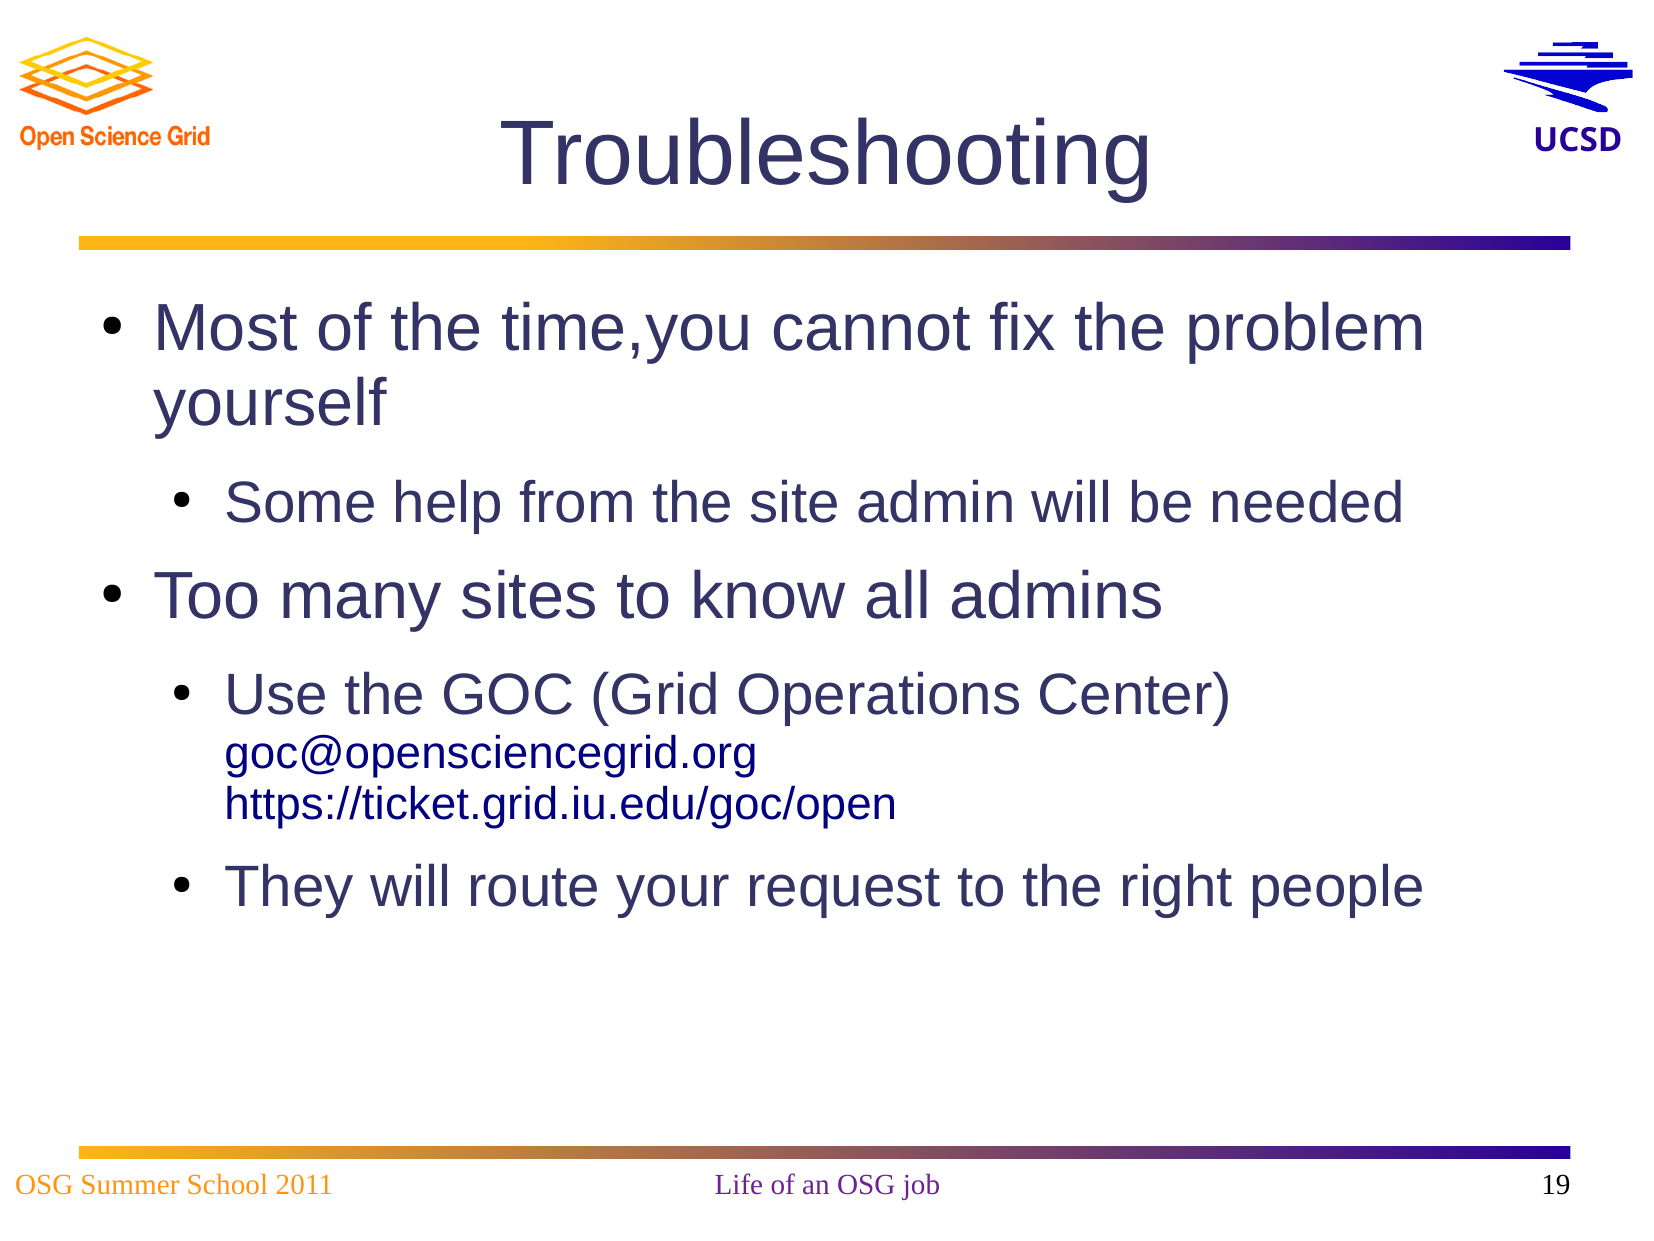

# Troubleshooting
Most of the time,you cannot fix the problem yourself
Some help from the site admin will be needed
Too many sites to know all admins
Use the GOC (Grid Operations Center)
goc@opensciencegrid.org
https://ticket.grid.iu.edu/goc/open
They will route your request to the right people
OSG Summer School 2011
Life of an OSG job
19